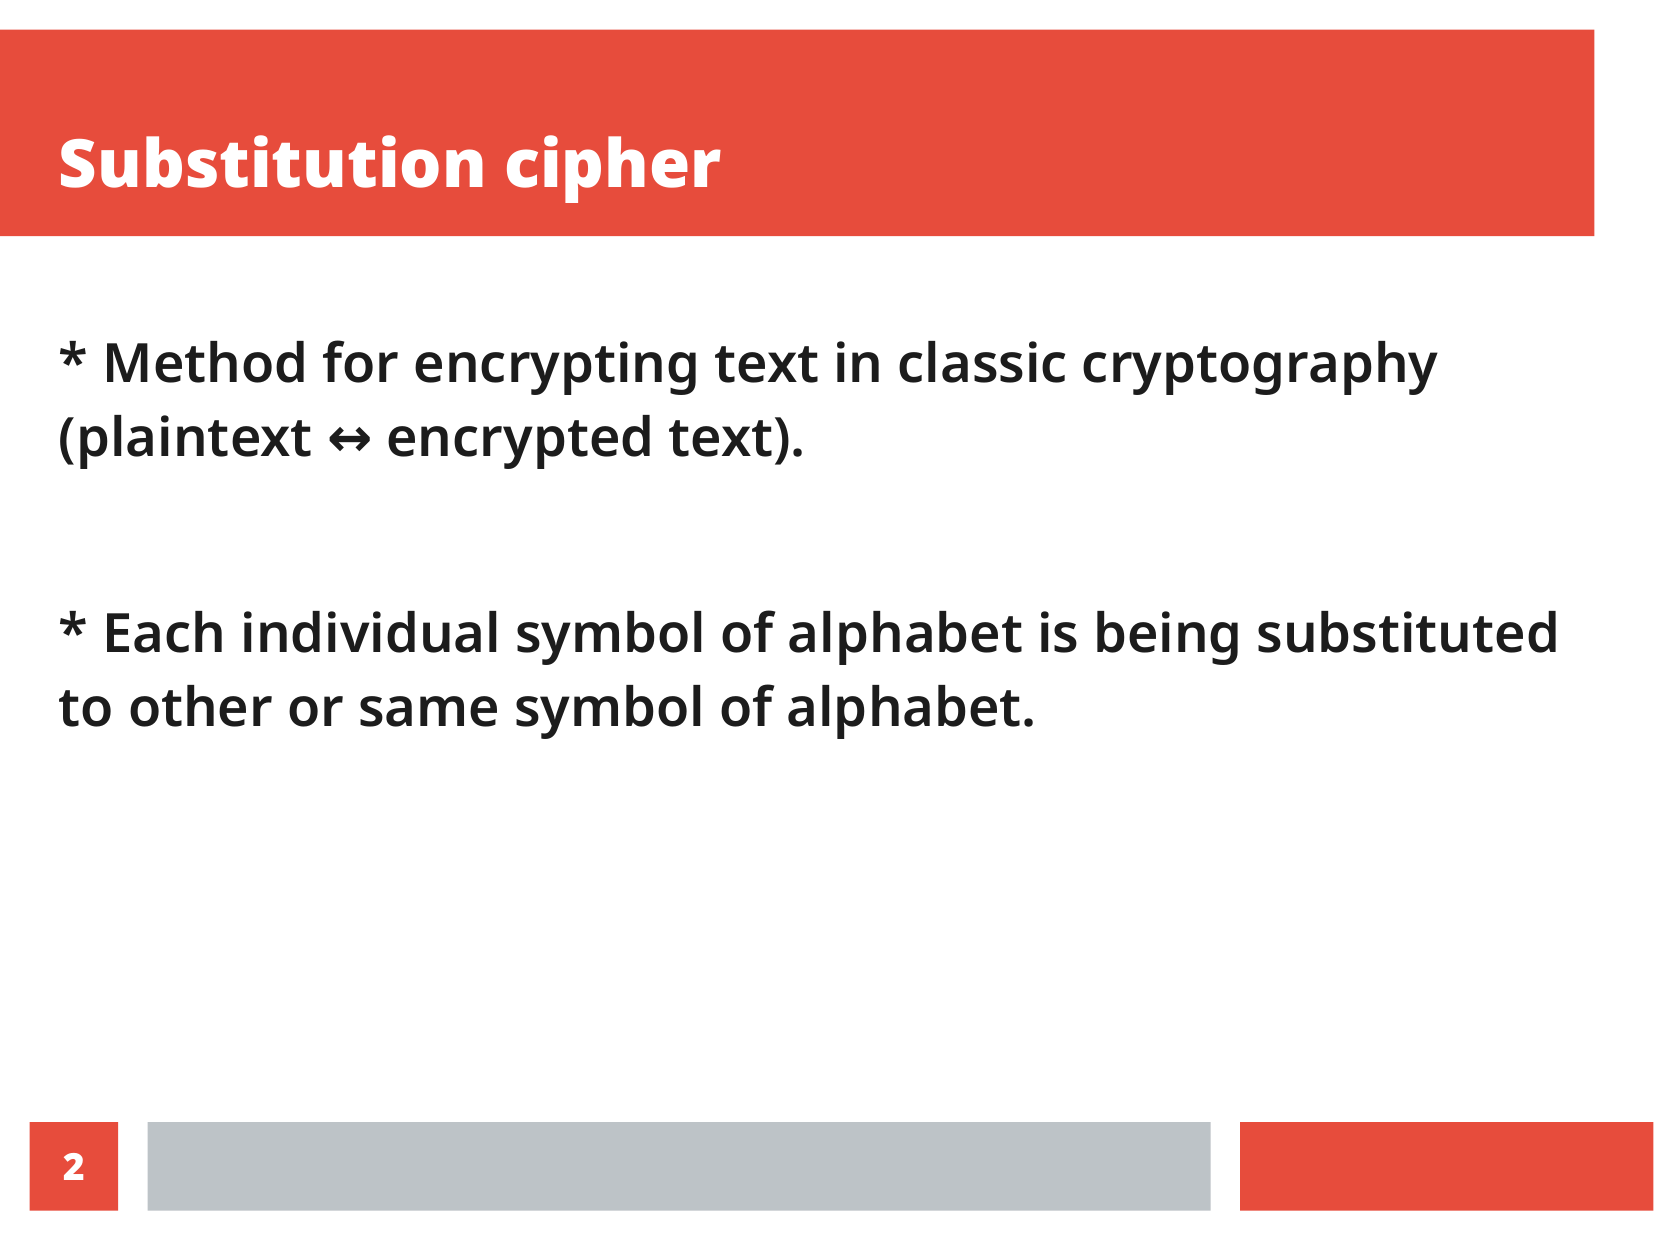

# Substitution cipher
* Method for encrypting text in classic cryptography (plaintext ↔ encrypted text).
* Each individual symbol of alphabet is being substituted to other or same symbol of alphabet.
2